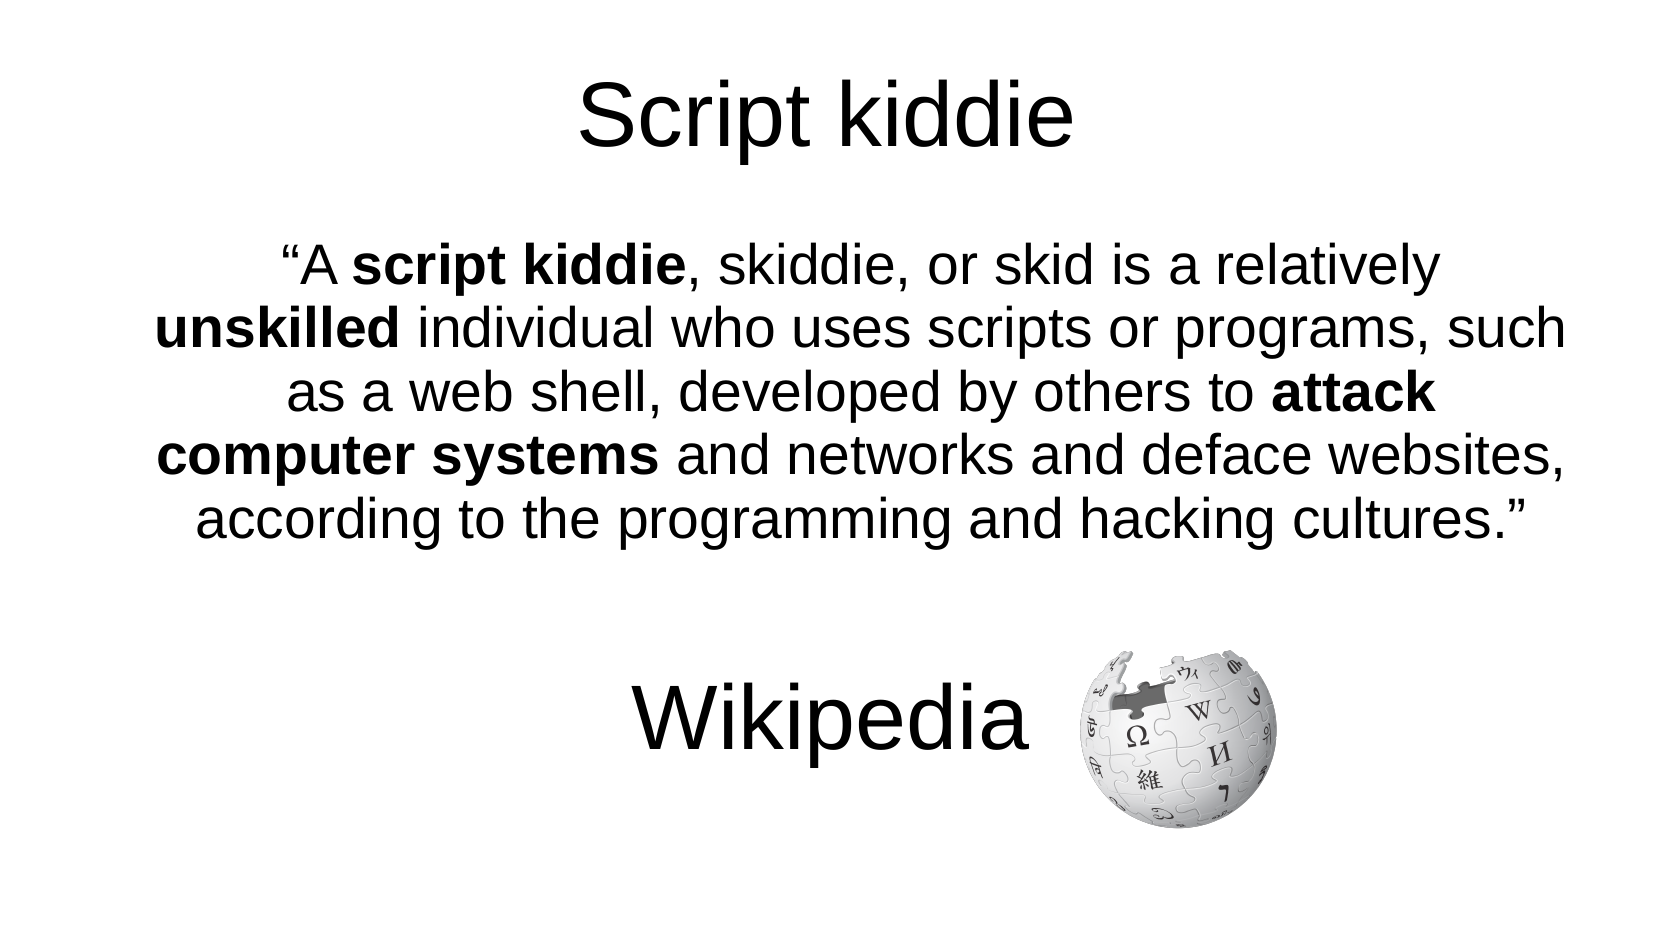

# Script kiddie
“A script kiddie, skiddie, or skid is a relatively unskilled individual who uses scripts or programs, such as a web shell, developed by others to attack computer systems and networks and deface websites, according to the programming and hacking cultures.”
Wikipedia